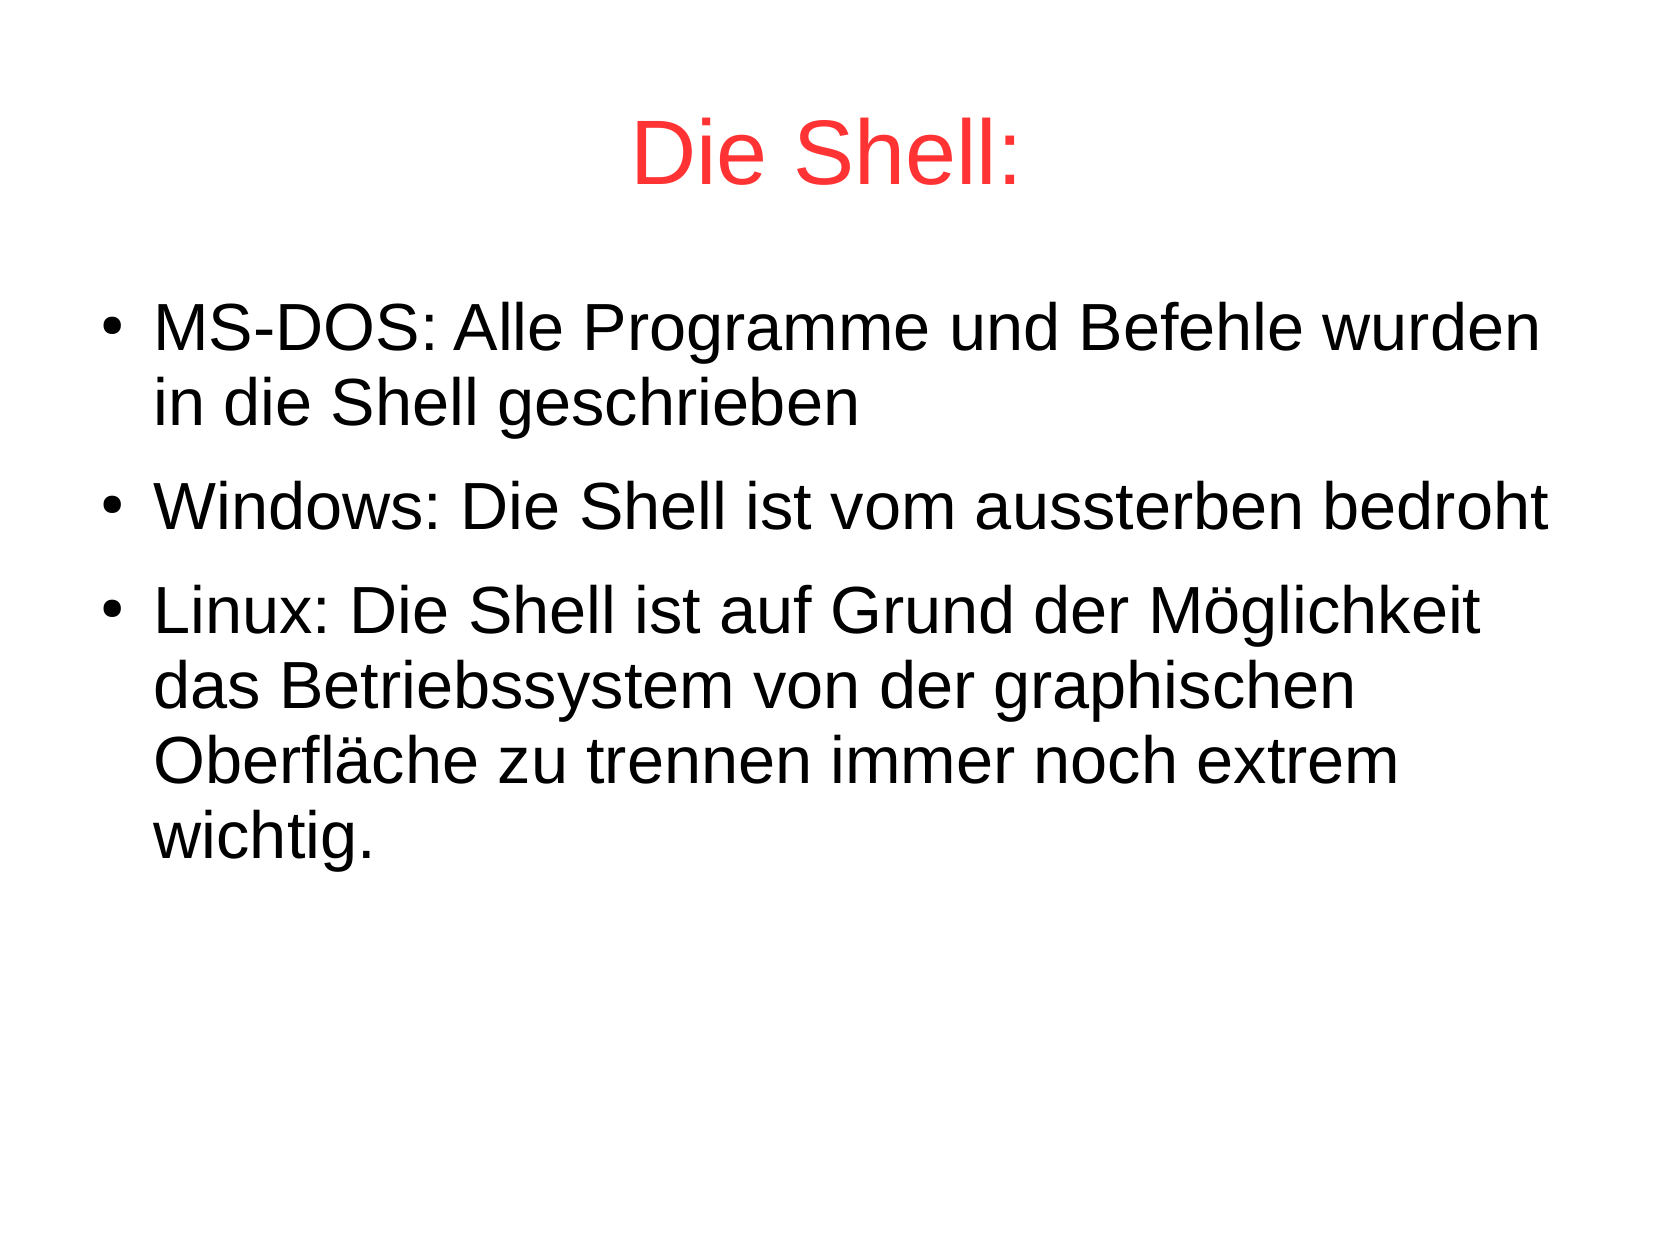

# Die Shell:
MS-DOS: Alle Programme und Befehle wurden in die Shell geschrieben
Windows: Die Shell ist vom aussterben bedroht
Linux: Die Shell ist auf Grund der Möglichkeit das Betriebssystem von der graphischen Oberfläche zu trennen immer noch extrem wichtig.